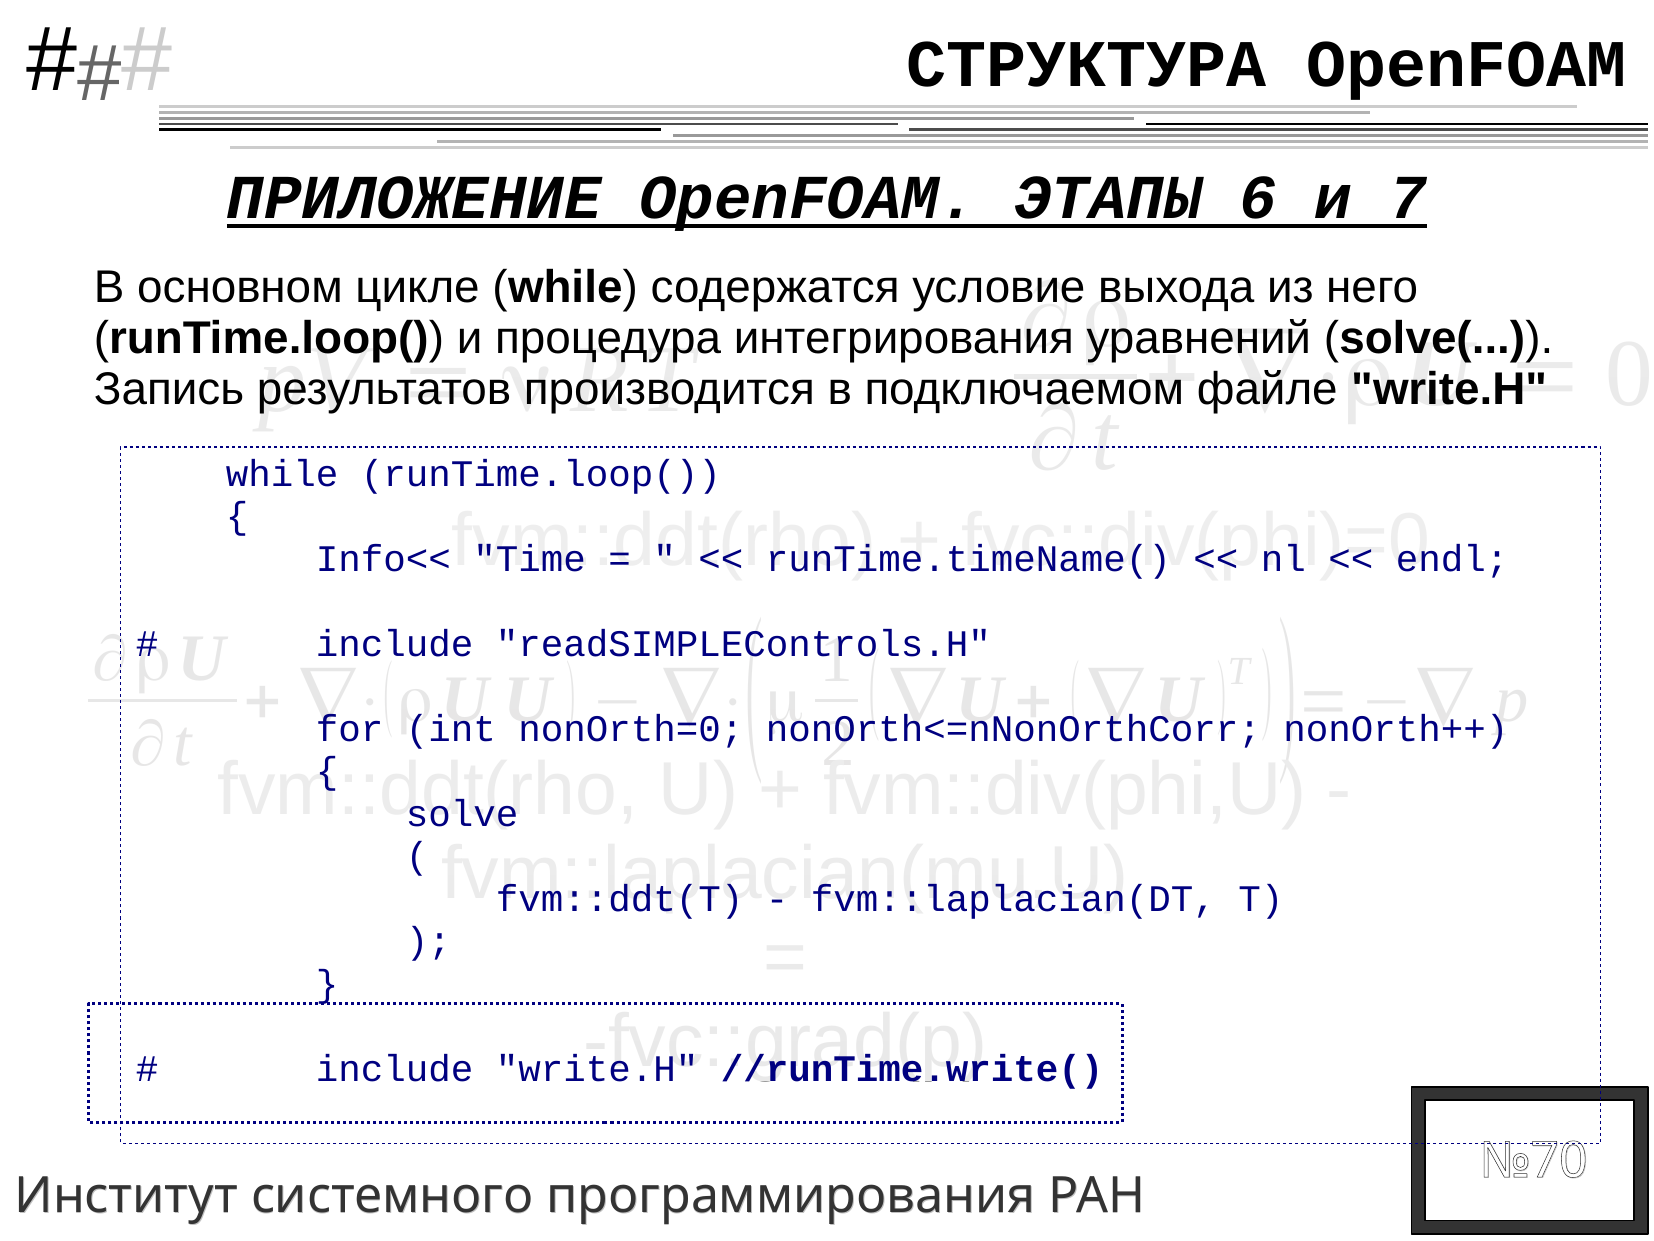

# ПРИЛОЖЕНИЕ OpenFOAM. ЭТАПЫ 6 и 7
В основном цикле (while) содержатся условие выхода из него (runTime.loop()) и процедура интегрирования уравнений (solve(...)). Запись результатов производится в подключаемом файле "write.H"
 while (runTime.loop())
 {
 Info<< "Time = " << runTime.timeName() << nl << endl;
# include "readSIMPLEControls.H"
 for (int nonOrth=0; nonOrth<=nNonOrthCorr; nonOrth++)
 {
 solve
 (
 fvm::ddt(T) - fvm::laplacian(DT, T)
 );
 }
# include "write.H" //runTime.write()